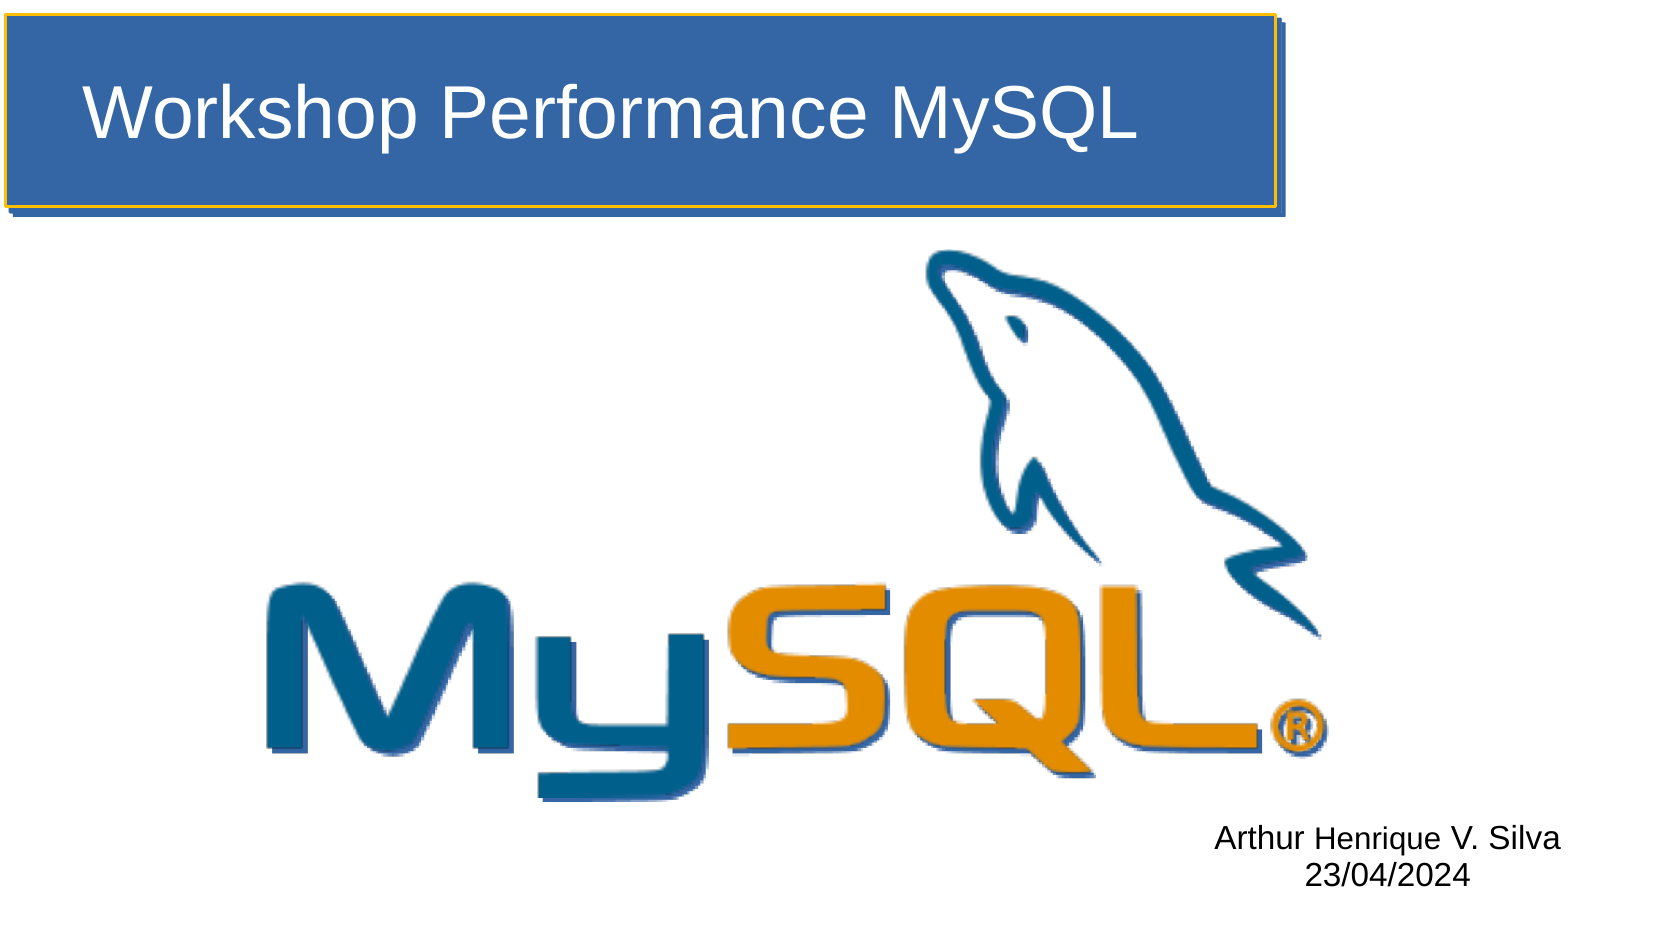

# Workshop Performance MySQL
Arthur Henrique V. Silva
23/04/2024